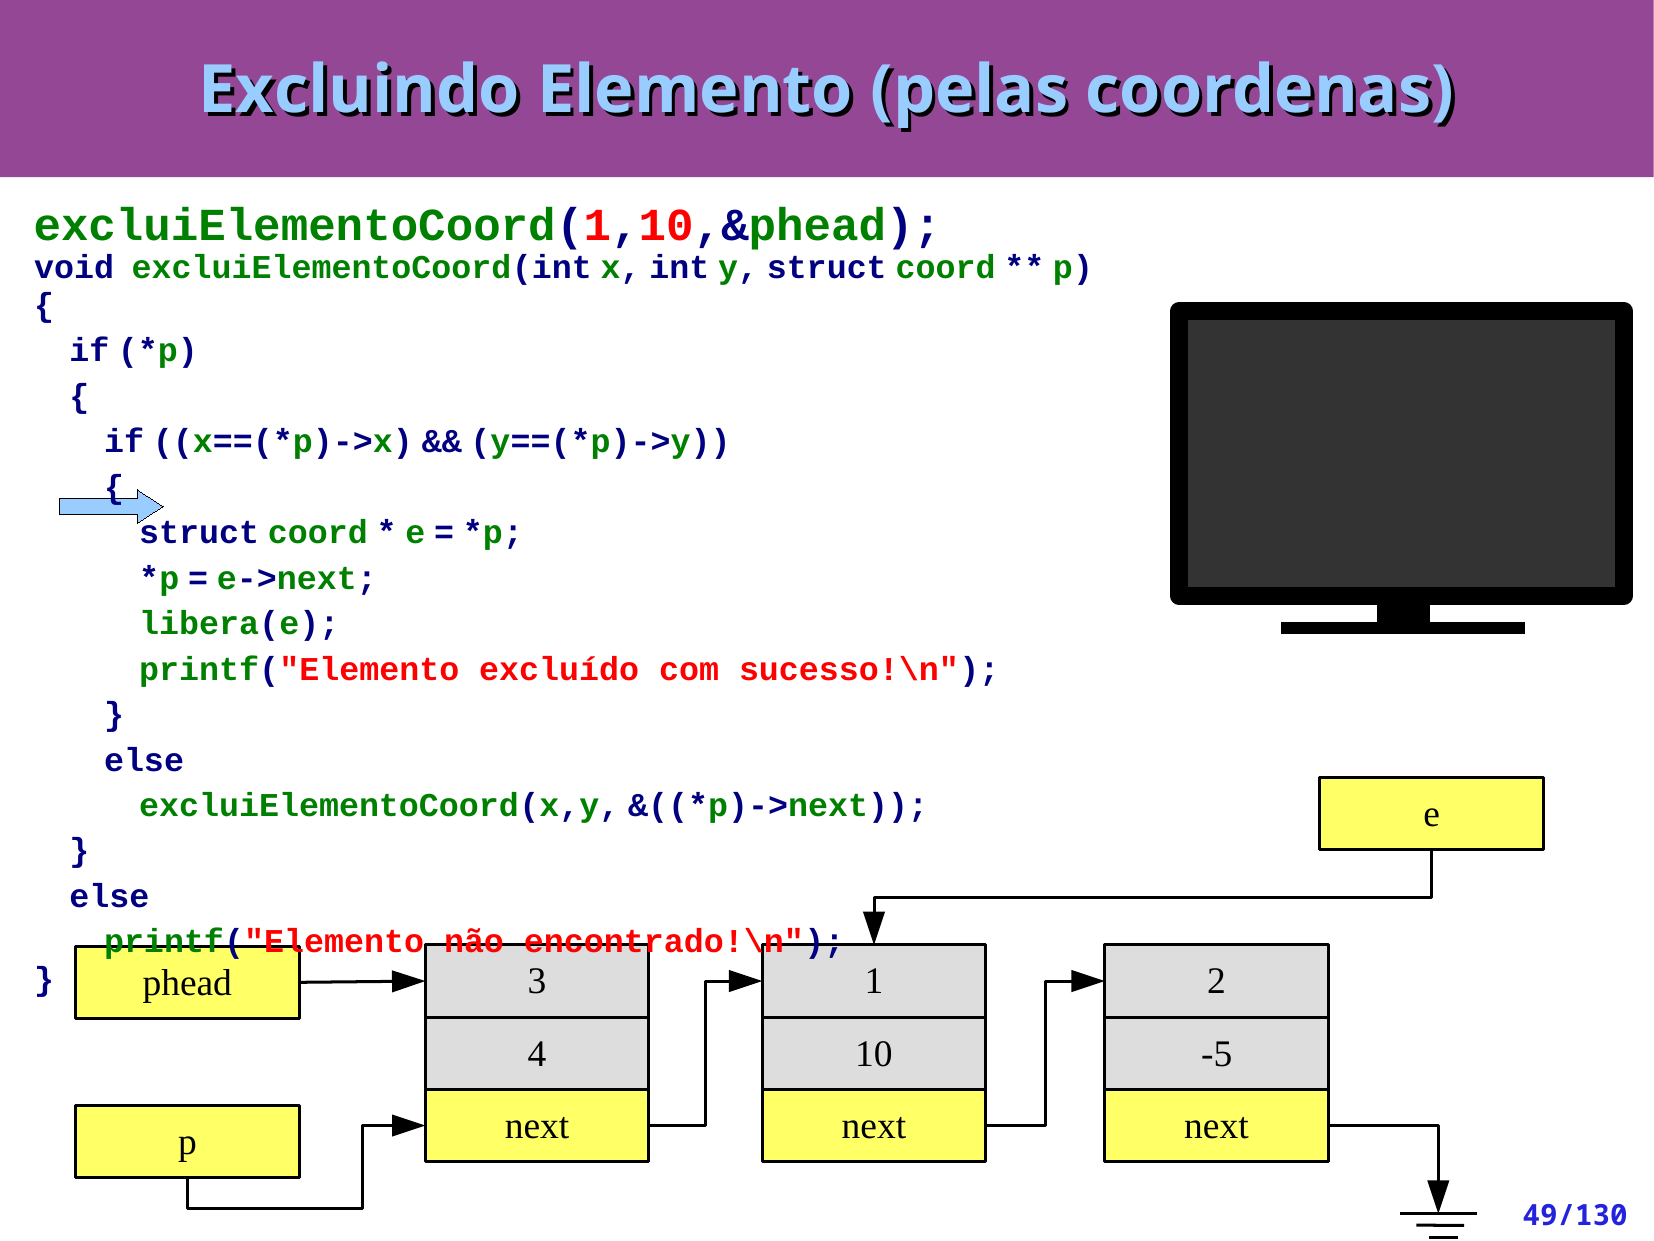

# Excluindo Elemento (pelas coordenas)
excluiElementoCoord(1,10,&phead);
void excluiElementoCoord(int x, int y, struct coord ** p)
{
 if (*p)
 {
 if ((x==(*p)->x) && (y==(*p)->y))
 {
 struct coord * e = *p;
 *p = e->next;
 libera(e);
 printf("Elemento excluído com sucesso!\n");
 }
 else
 excluiElementoCoord(x,y, &((*p)->next));
 }
 else
 printf("Elemento não encontrado!\n");
}
e
3
1
2
phead
4
10
-5
next
next
next
p
49